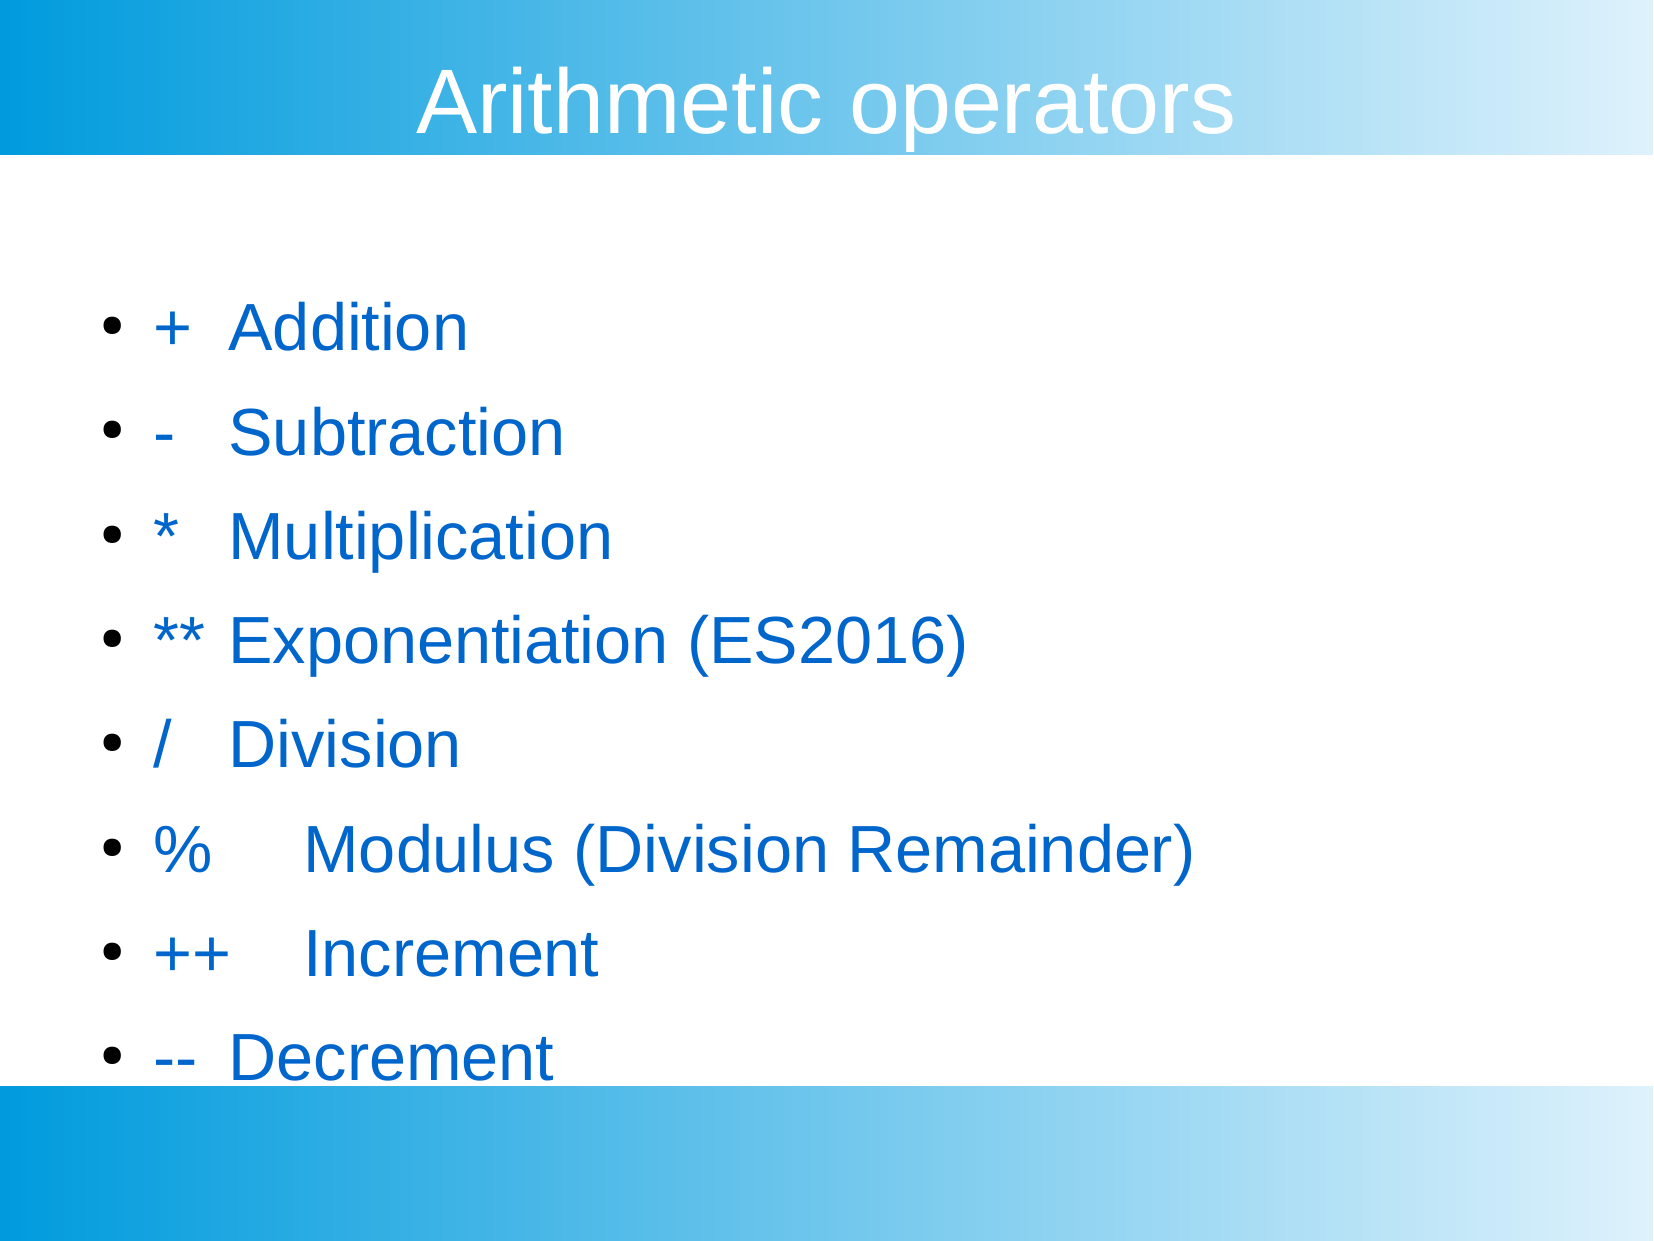

# Arithmetic operators
+ 	Addition
- 	Subtraction
* 	Multiplication
** 	Exponentiation (ES2016)
/ 	Division
% 	Modulus (Division Remainder)
++ 	Increment
-- 	Decrement